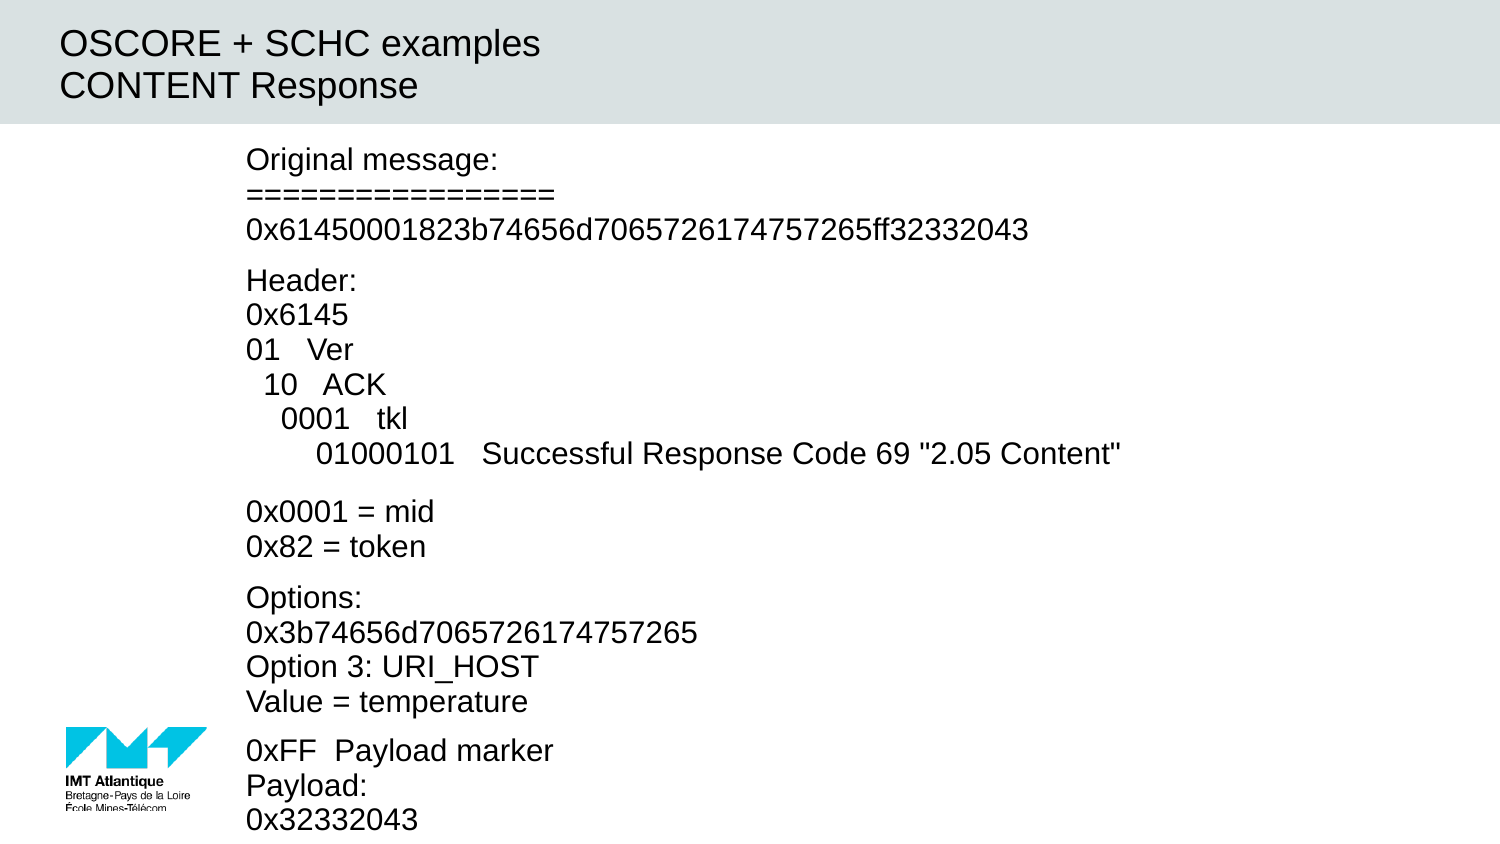

OSCORE + SCHC examples
CONTENT Response
Original message:
=================
0x61450001823b74656d7065726174757265ff32332043
Header:
0x6145
01 Ver
 10 ACK
 0001 tkl
 01000101 Successful Response Code 69 "2.05 Content"
0x0001 = mid
0x82 = token
Options:
0x3b74656d7065726174757265
Option 3: URI_HOST
Value = temperature
0xFF Payload marker
Payload:
0x32332043